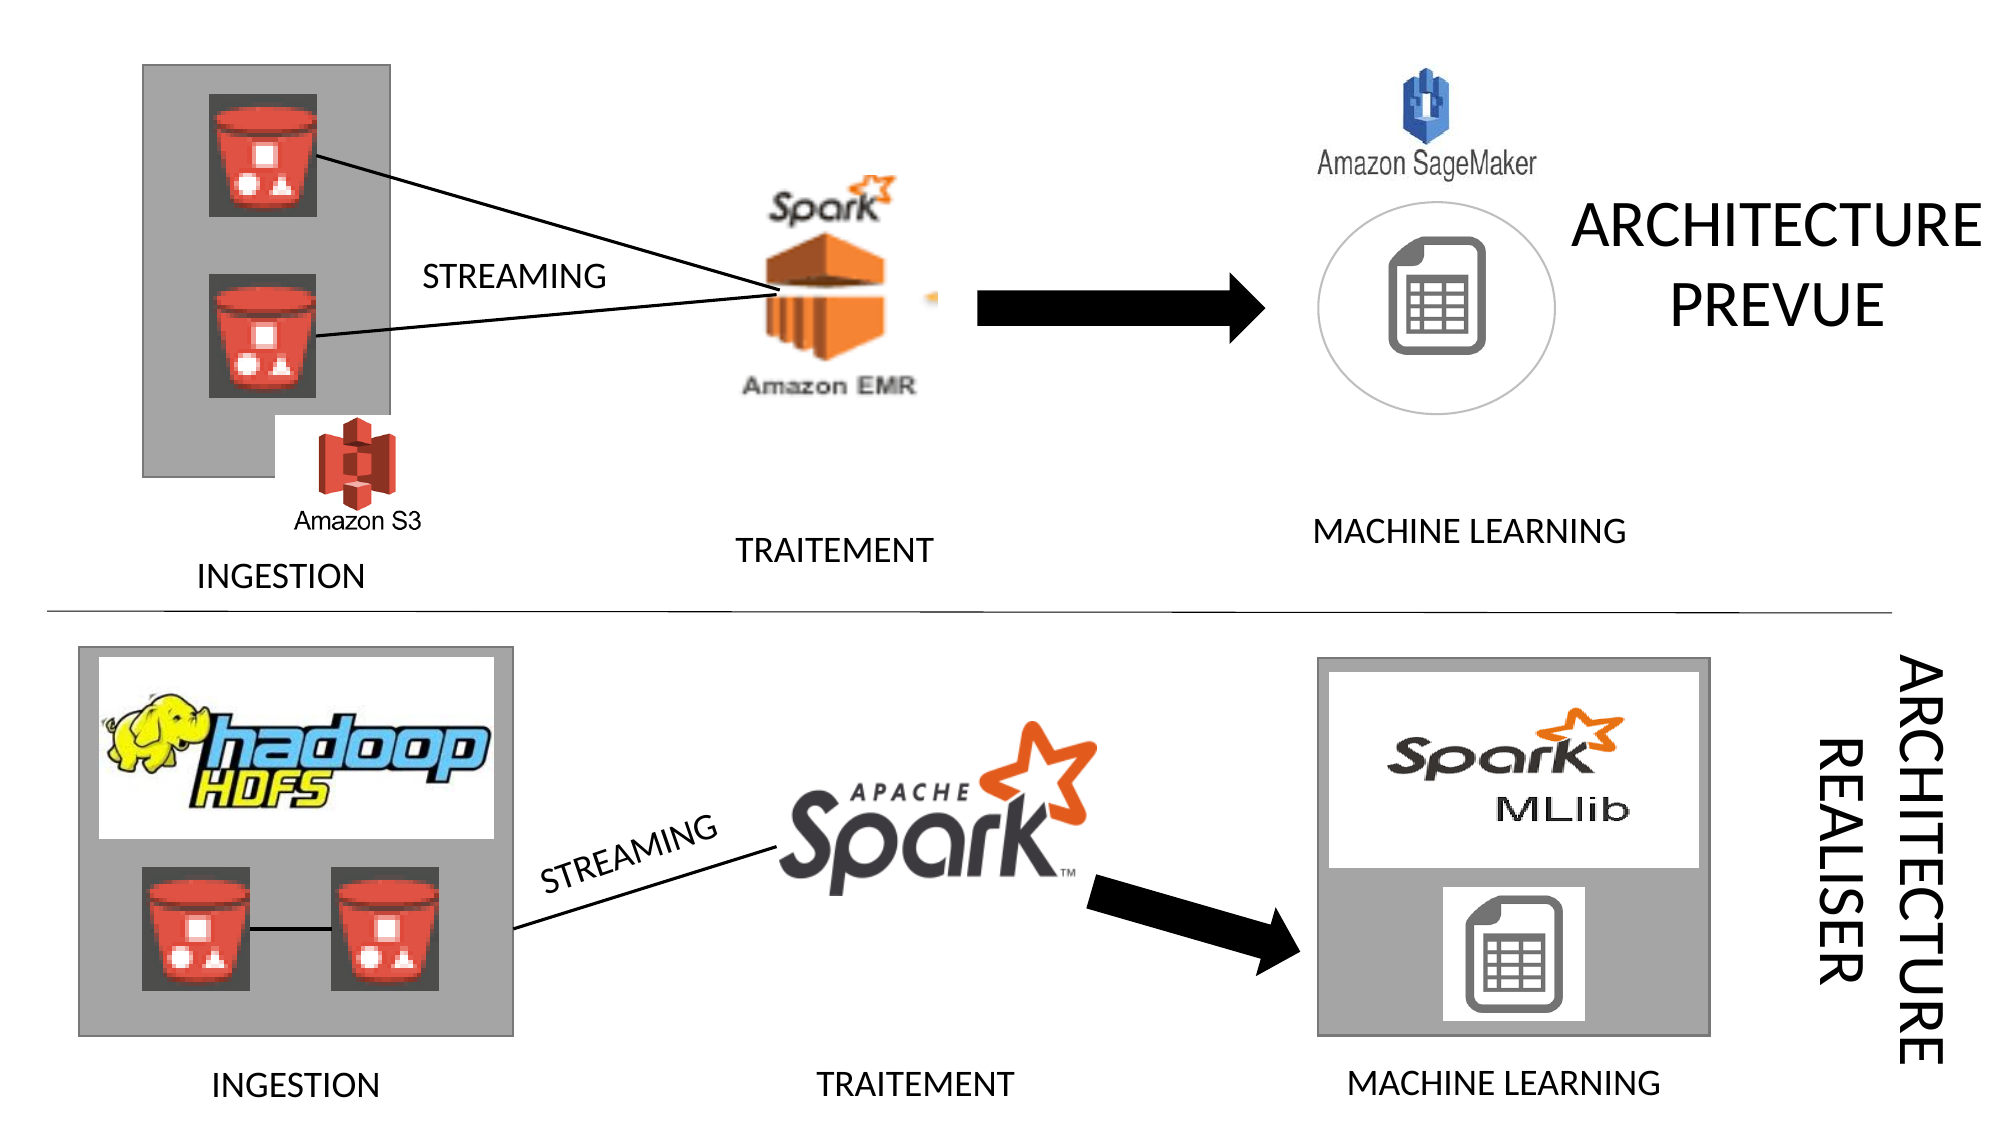

ARCHITECTURE PREVUE
STREAMING
MACHINE LEARNING
TRAITEMENT
INGESTION
ARCHITECTURE REALISER
STREAMING
MACHINE LEARNING
TRAITEMENT
INGESTION